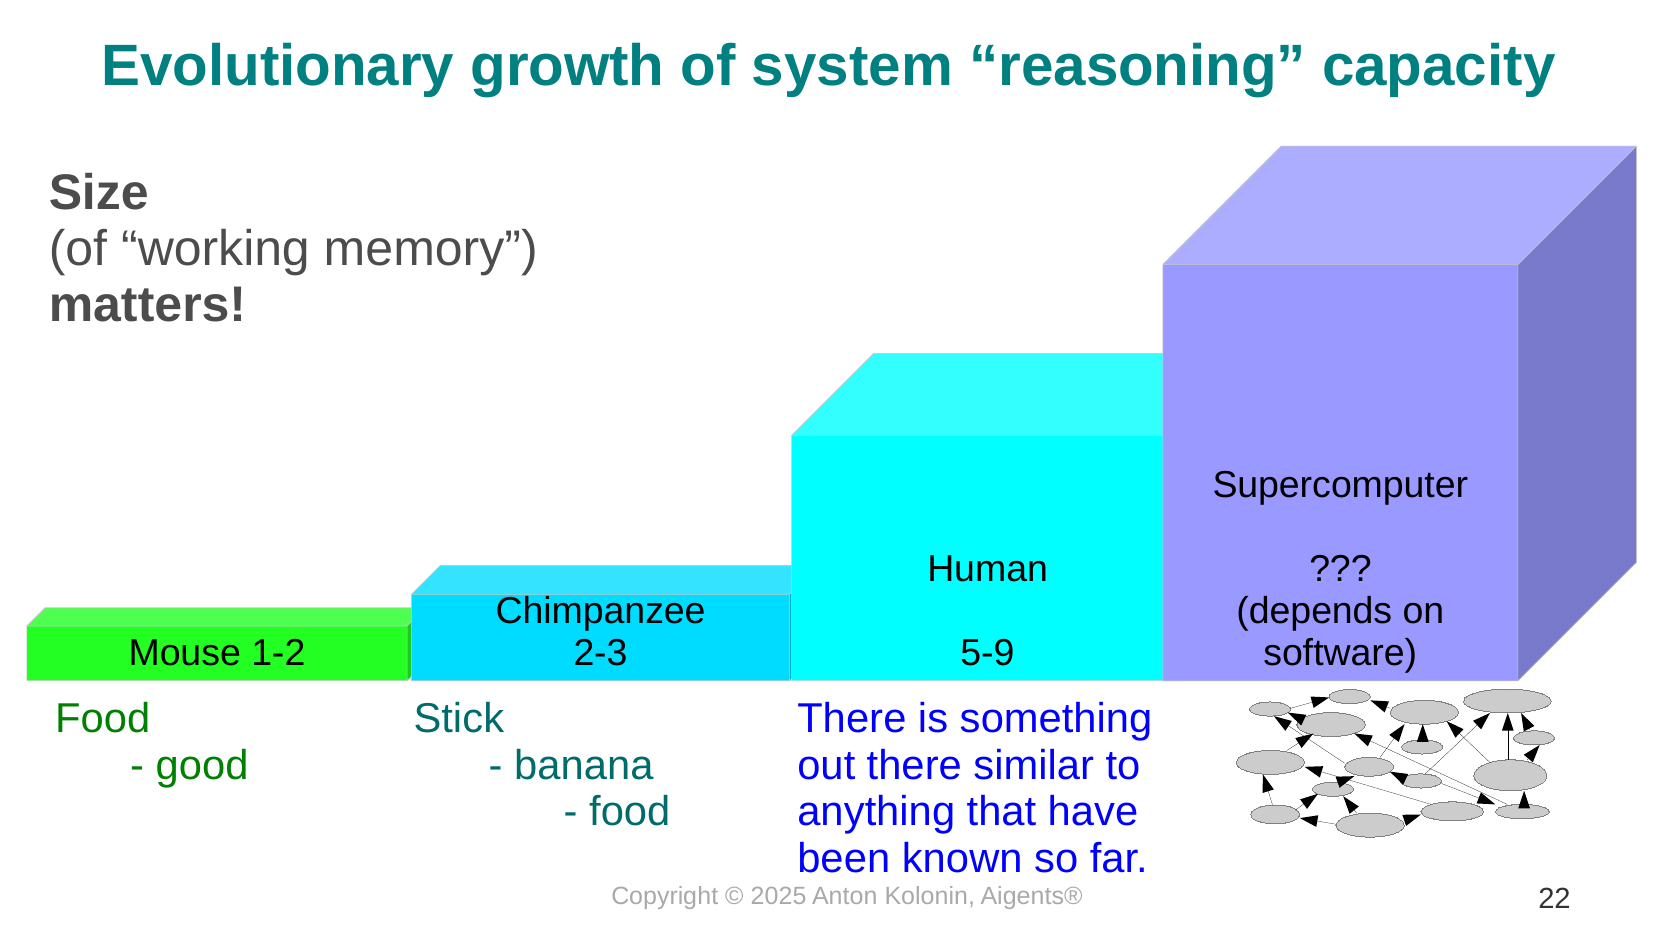

Evolutionary growth of system “reasoning” capacity
Supercomputer
???
(depends on
software)
Size
(of “working memory”)
matters!
Human
5-9
Chimpanzee
2-3
Mouse 1-2
Food
	- good
Stick
	- banana
		- food
There is something out there similar to anything that have been known so far.
Copyright © 2025 Anton Kolonin, Aigents®
22